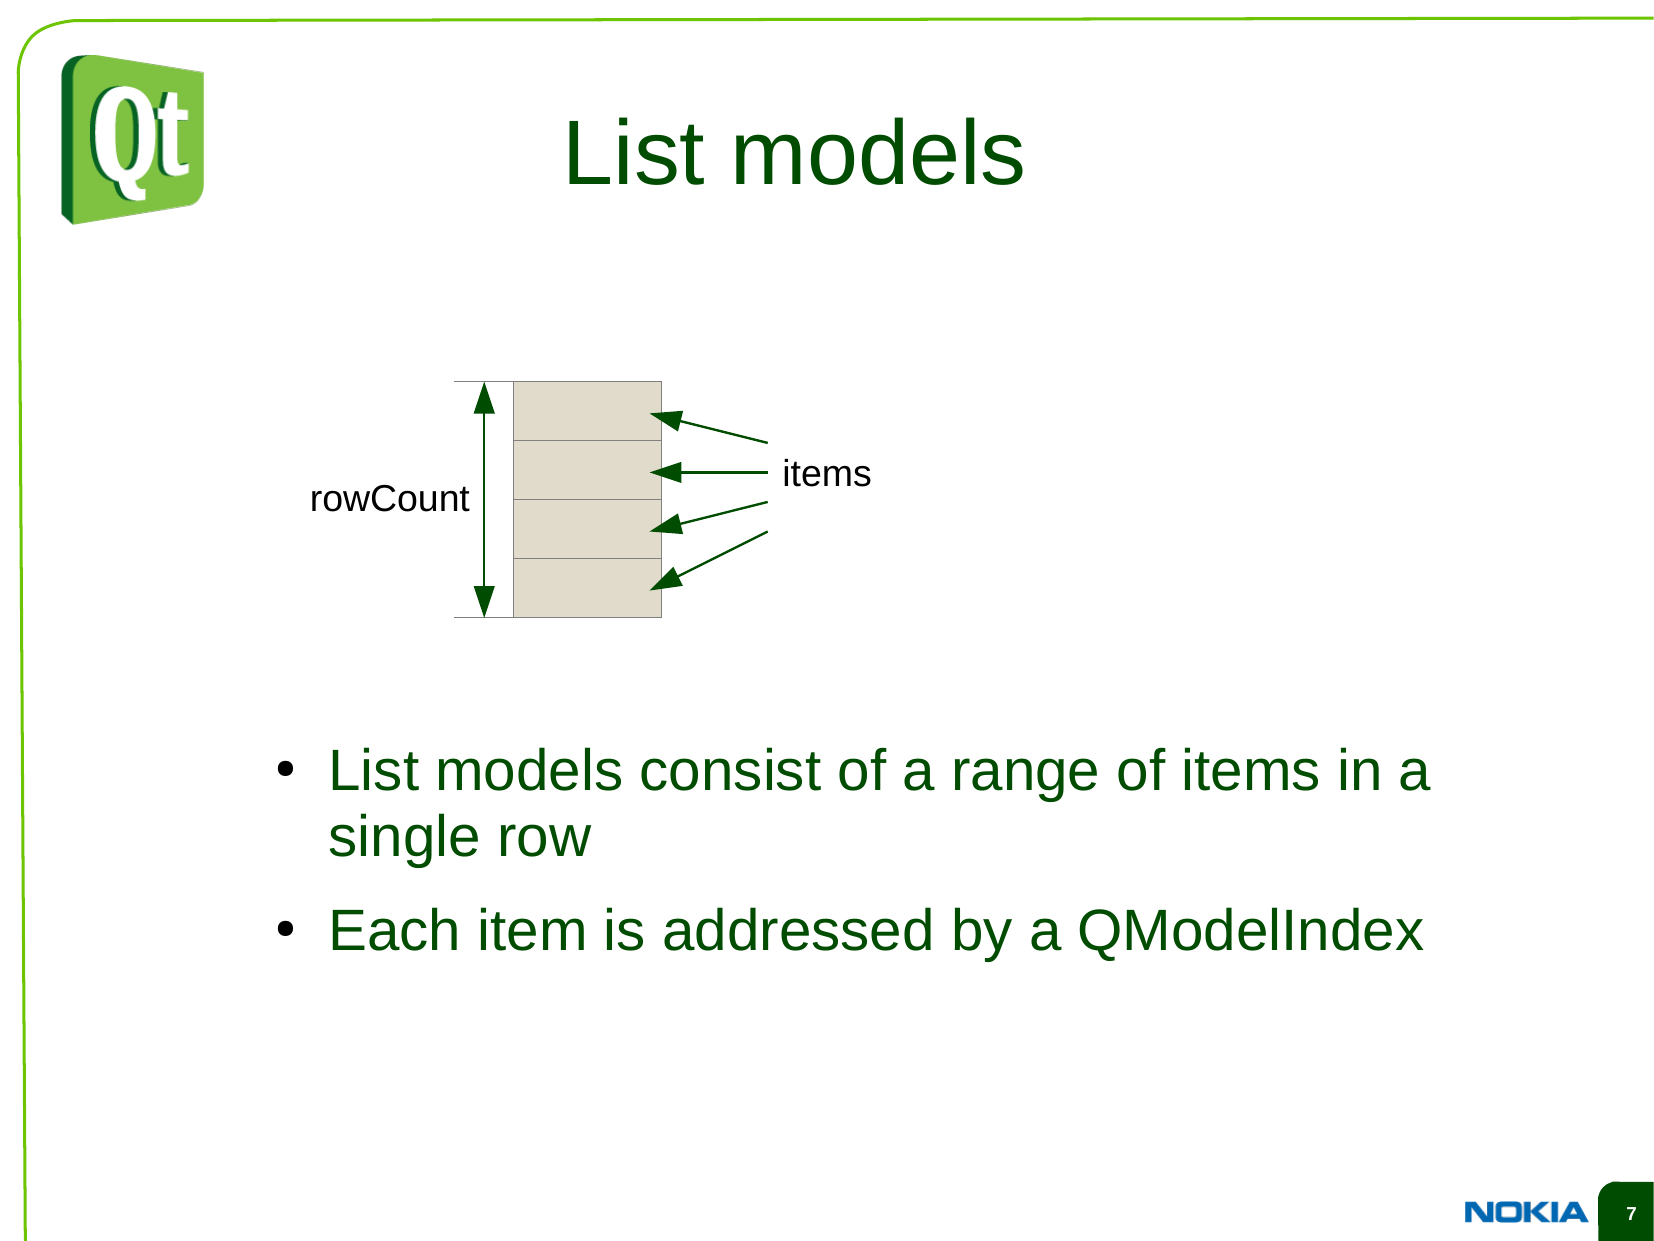

# List models
items
rowCount
List models consist of a range of items in a single row
Each item is addressed by a QModelIndex